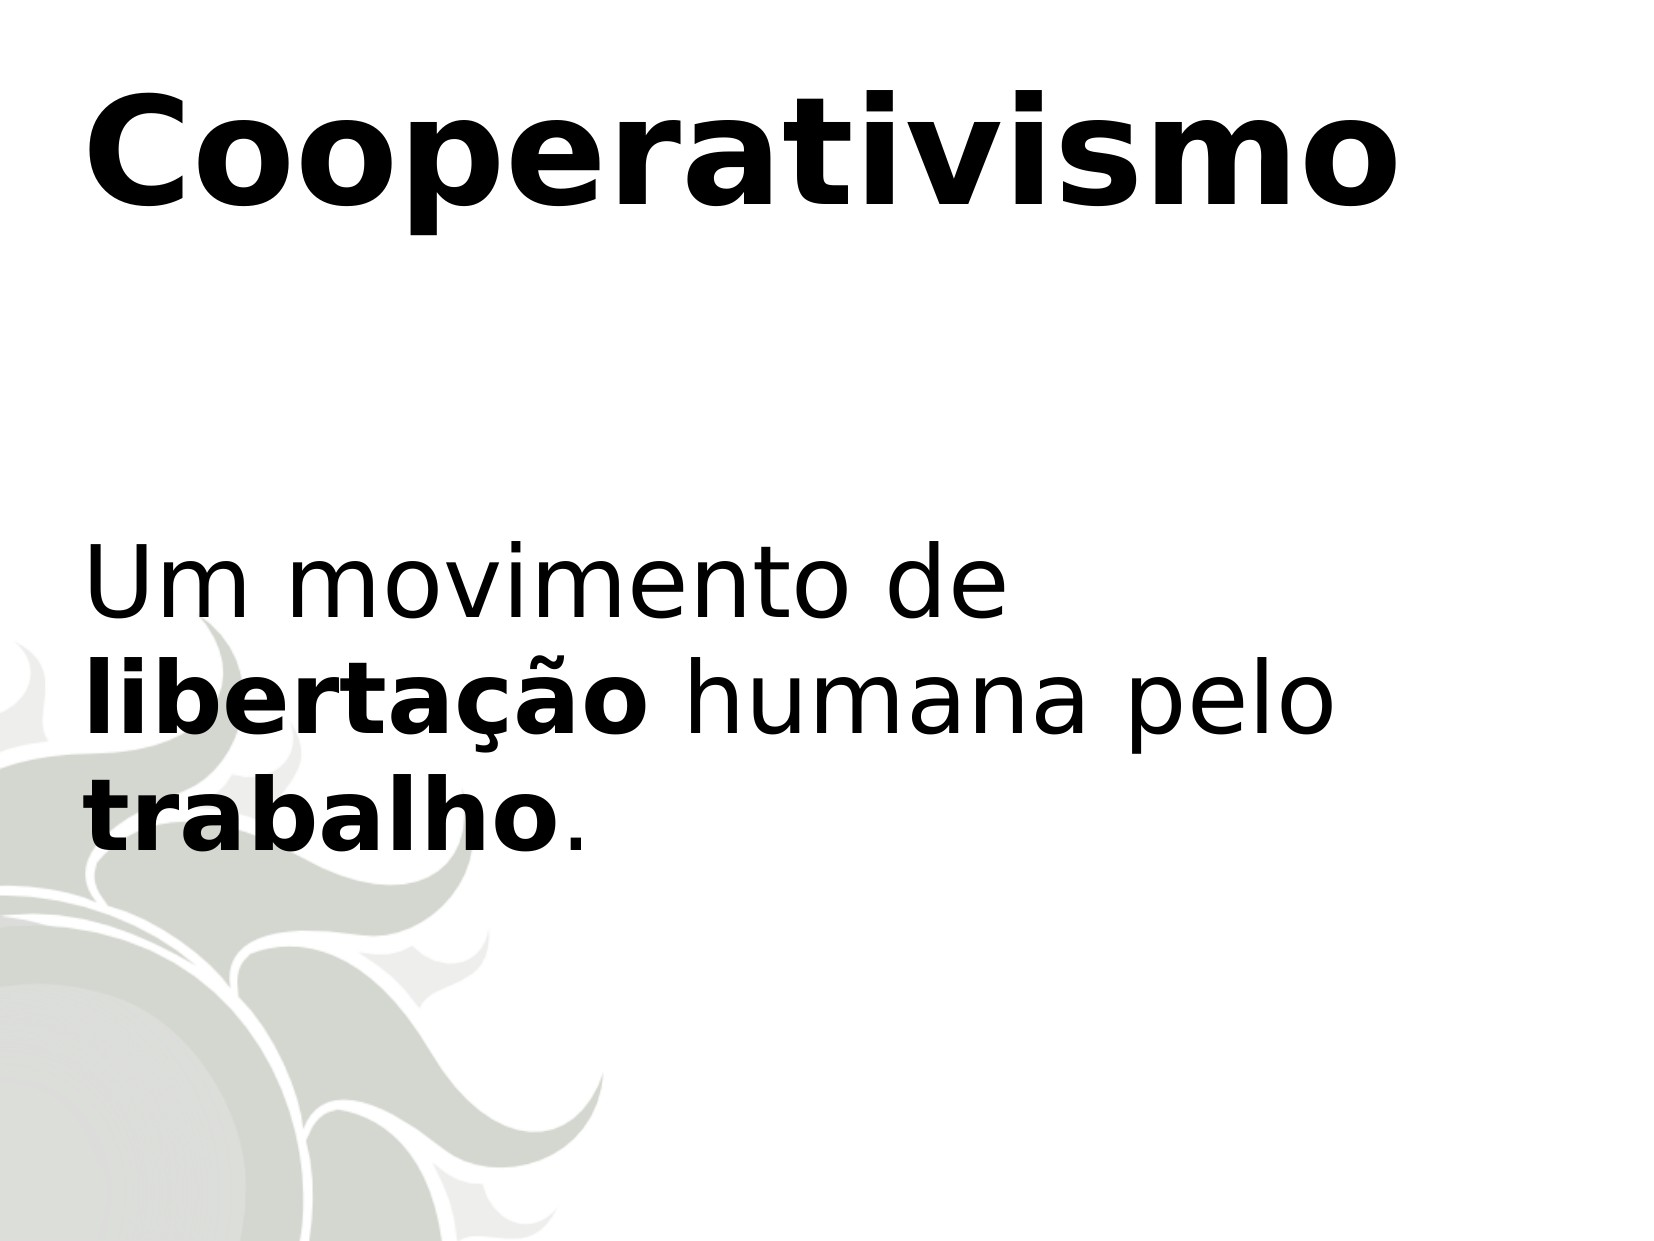

# Cooperativismo
Um movimento de libertação humana pelo trabalho.